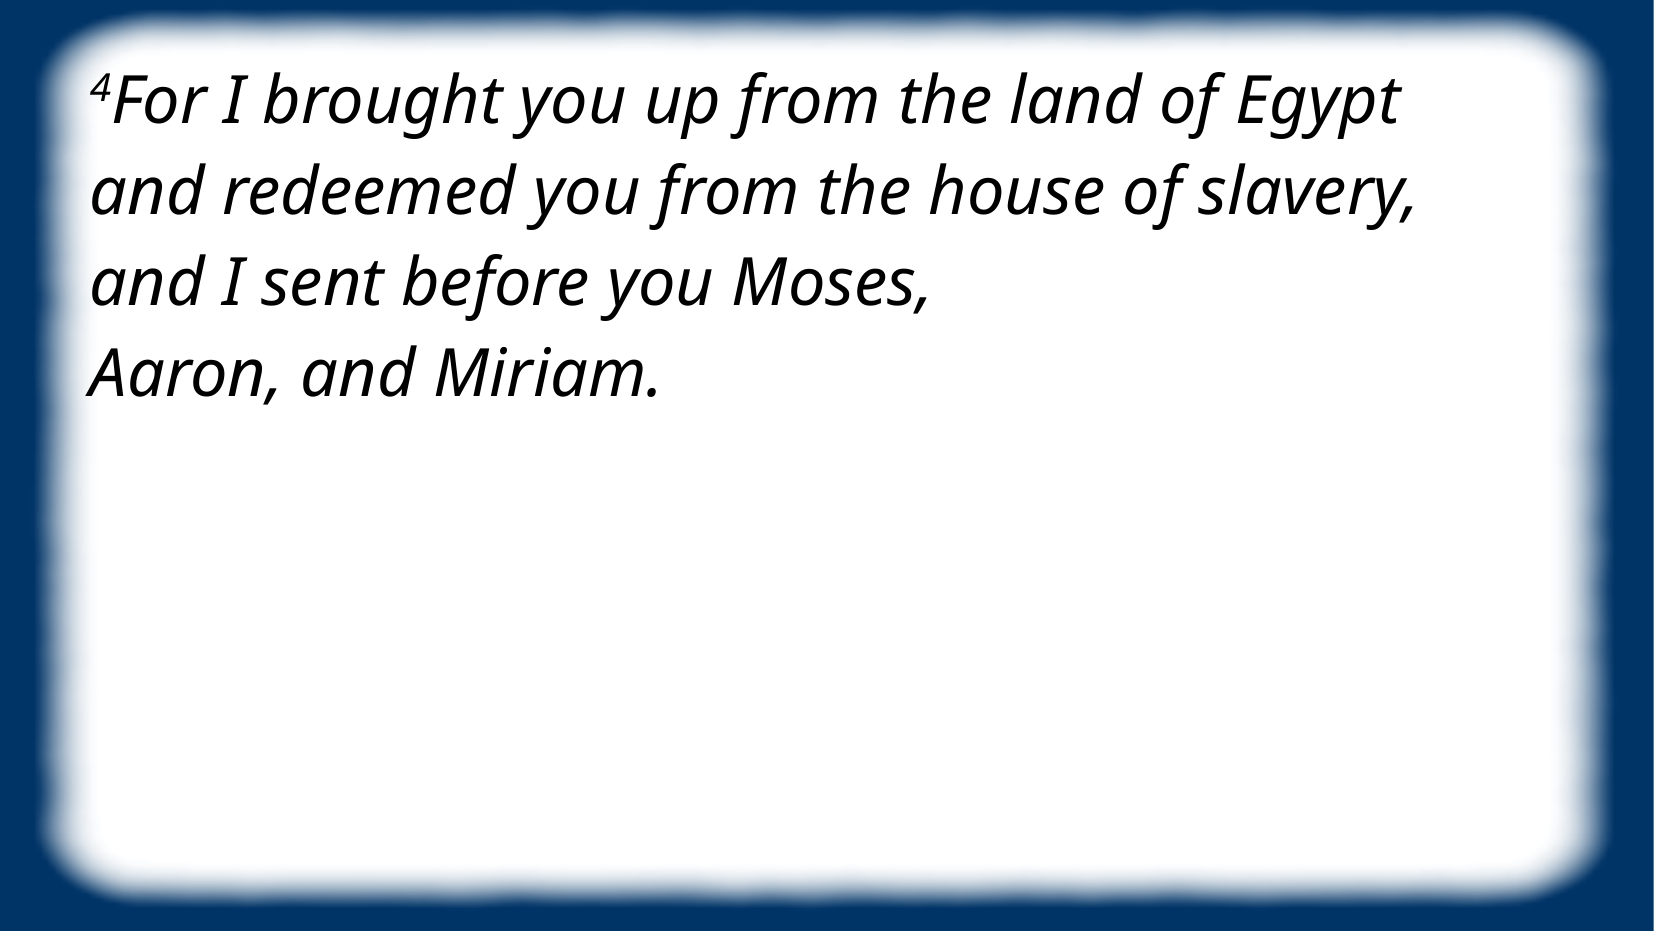

4For I brought you up from the land of Egypt
and redeemed you from the house of slavery,
and I sent before you Moses,
Aaron, and Miriam.